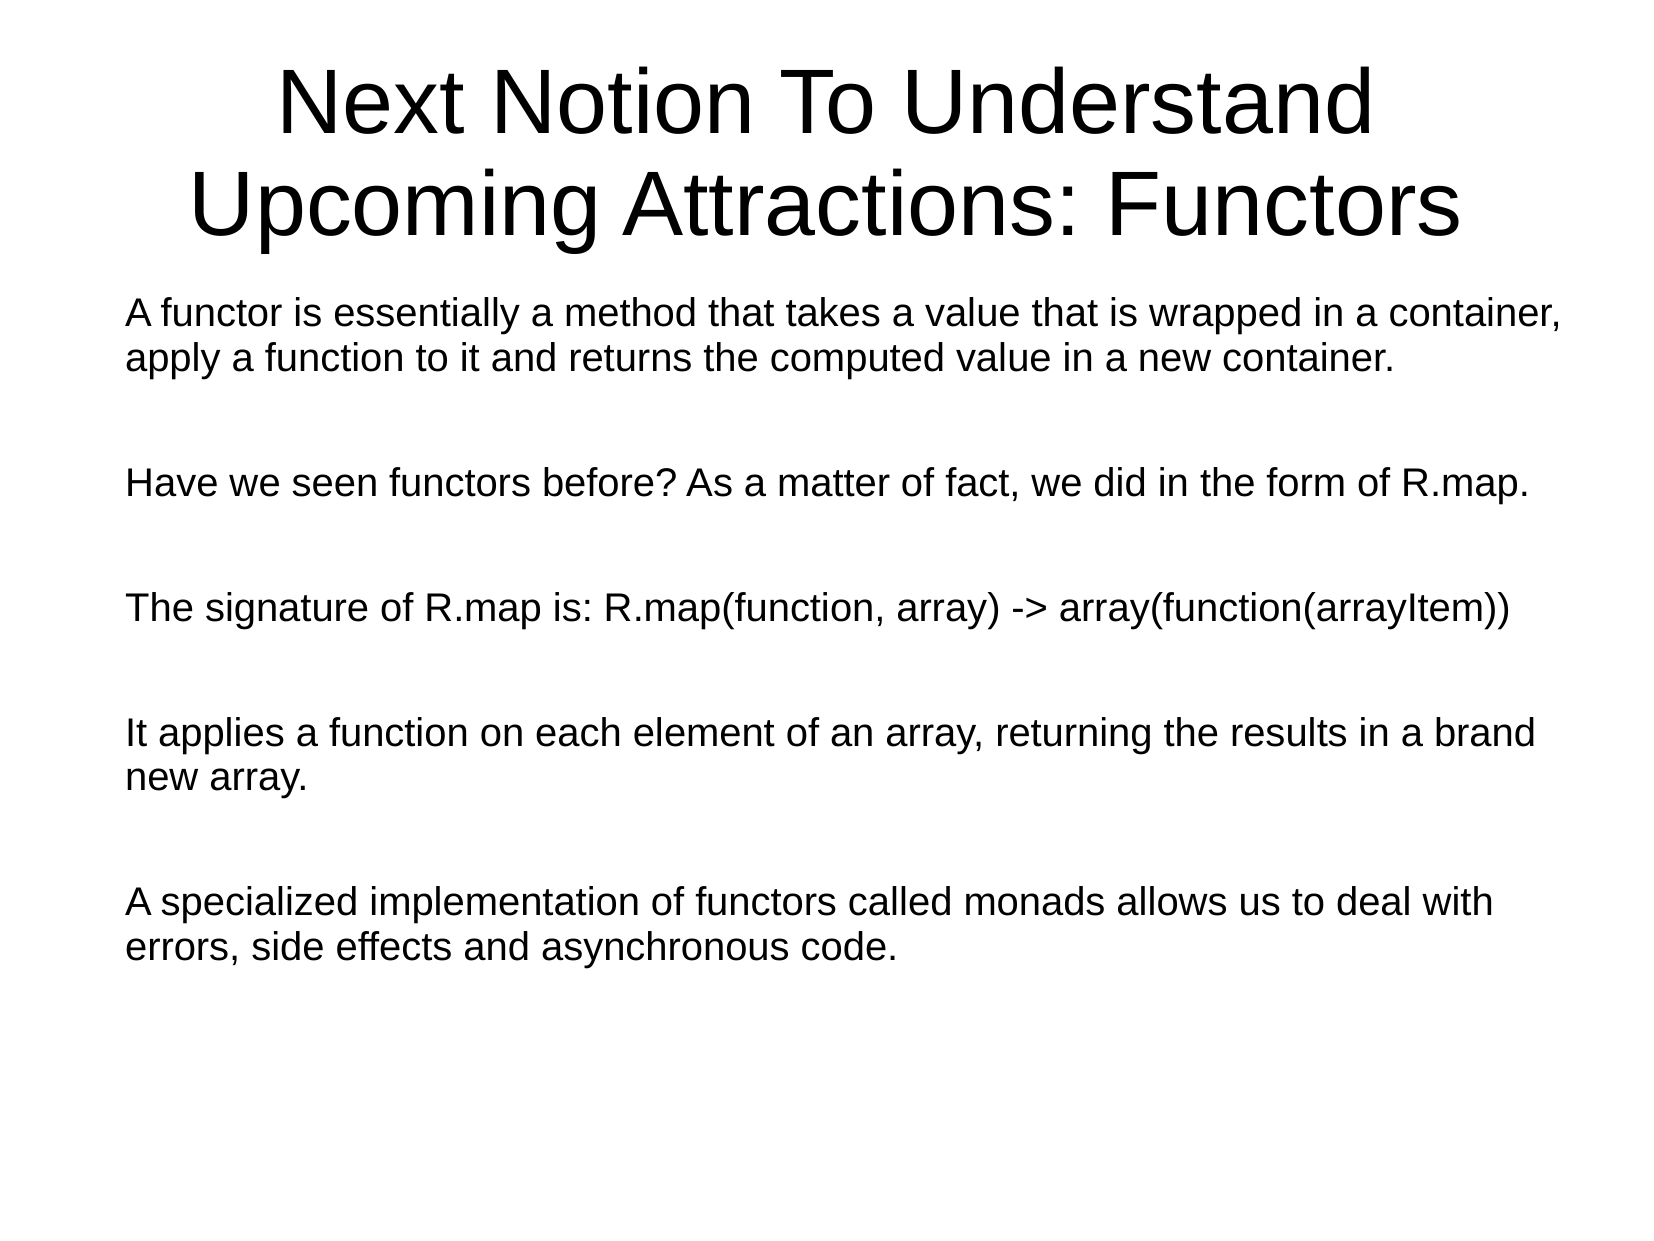

# Next Notion To Understand Upcoming Attractions: Functors
A functor is essentially a method that takes a value that is wrapped in a container, apply a function to it and returns the computed value in a new container.
Have we seen functors before? As a matter of fact, we did in the form of R.map.
The signature of R.map is: R.map(function, array) -> array(function(arrayItem))
It applies a function on each element of an array, returning the results in a brand new array.
A specialized implementation of functors called monads allows us to deal with errors, side effects and asynchronous code.